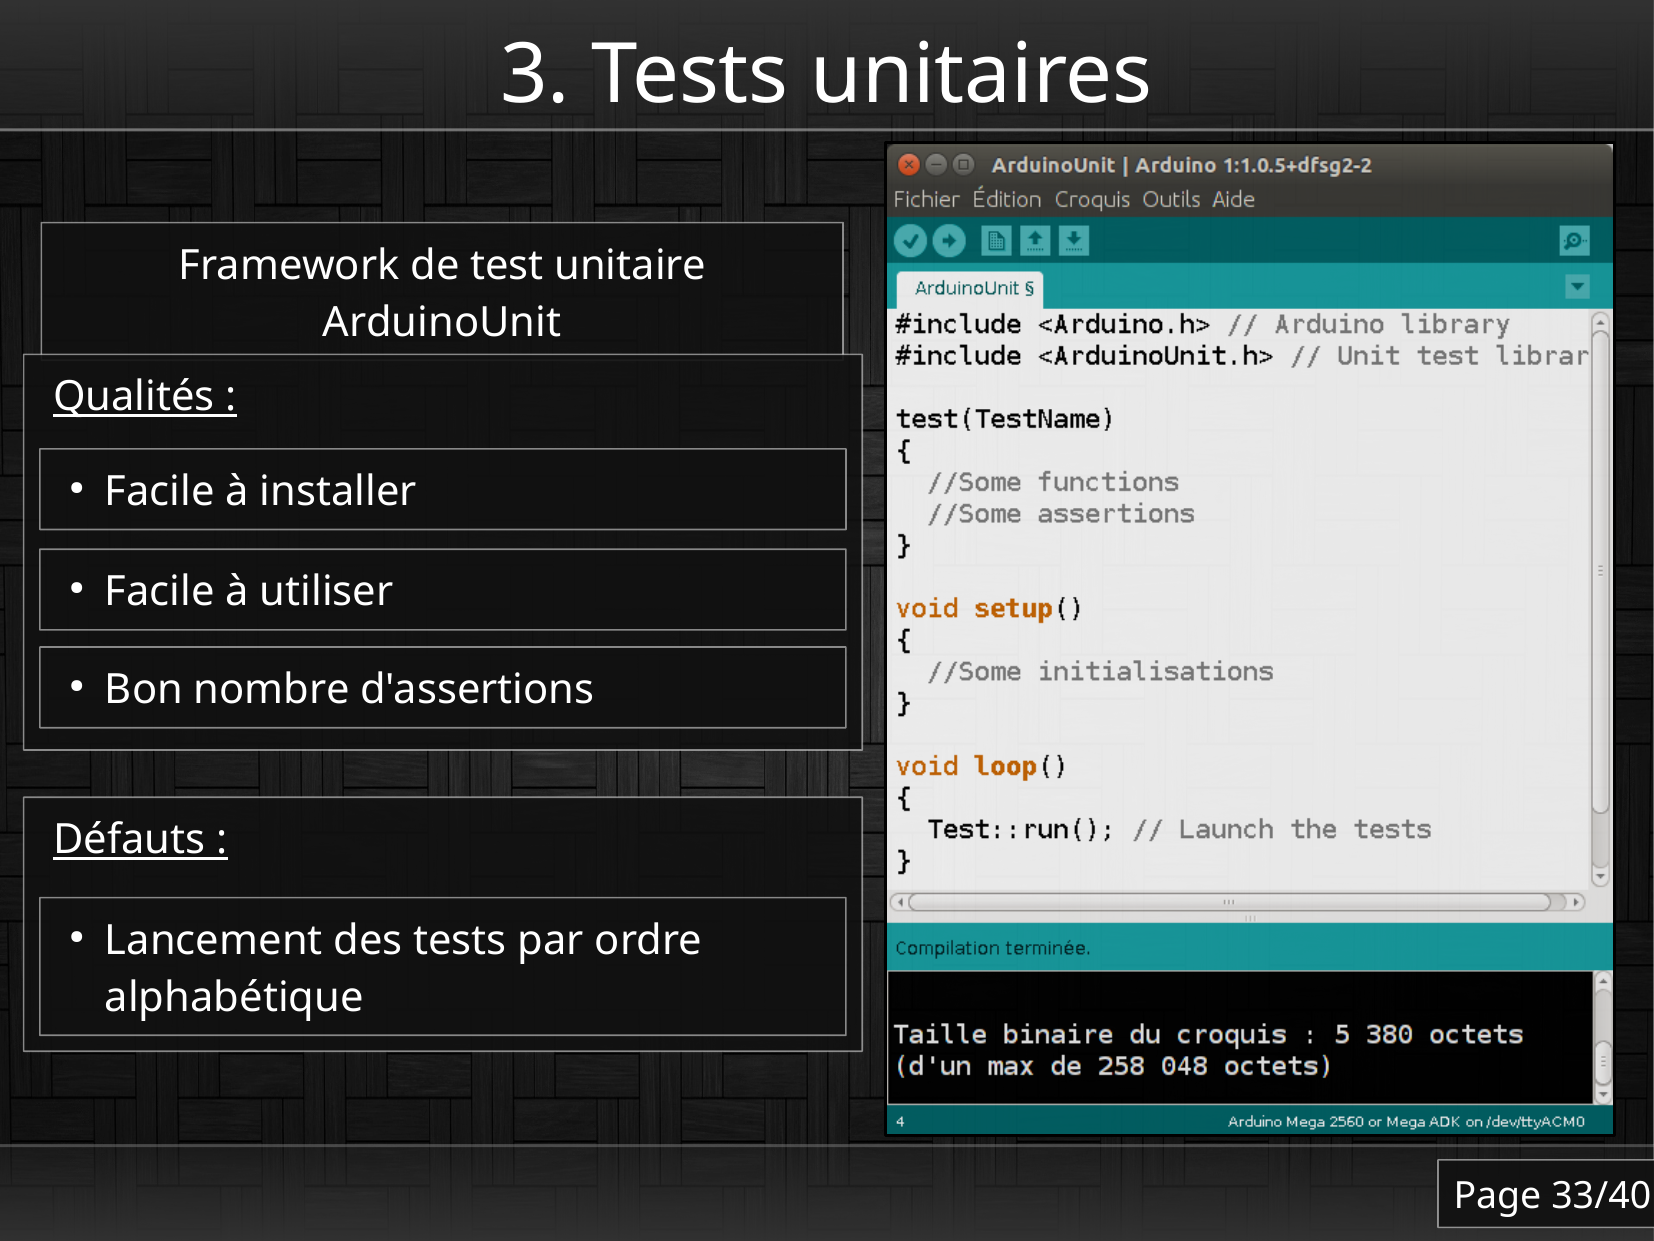

3. Tests unitaires
Framework de test unitaire ArduinoUnit
Qualités :
Facile à installer
Facile à utiliser
Bon nombre d'assertions
Défauts :
Lancement des tests par ordre alphabétique